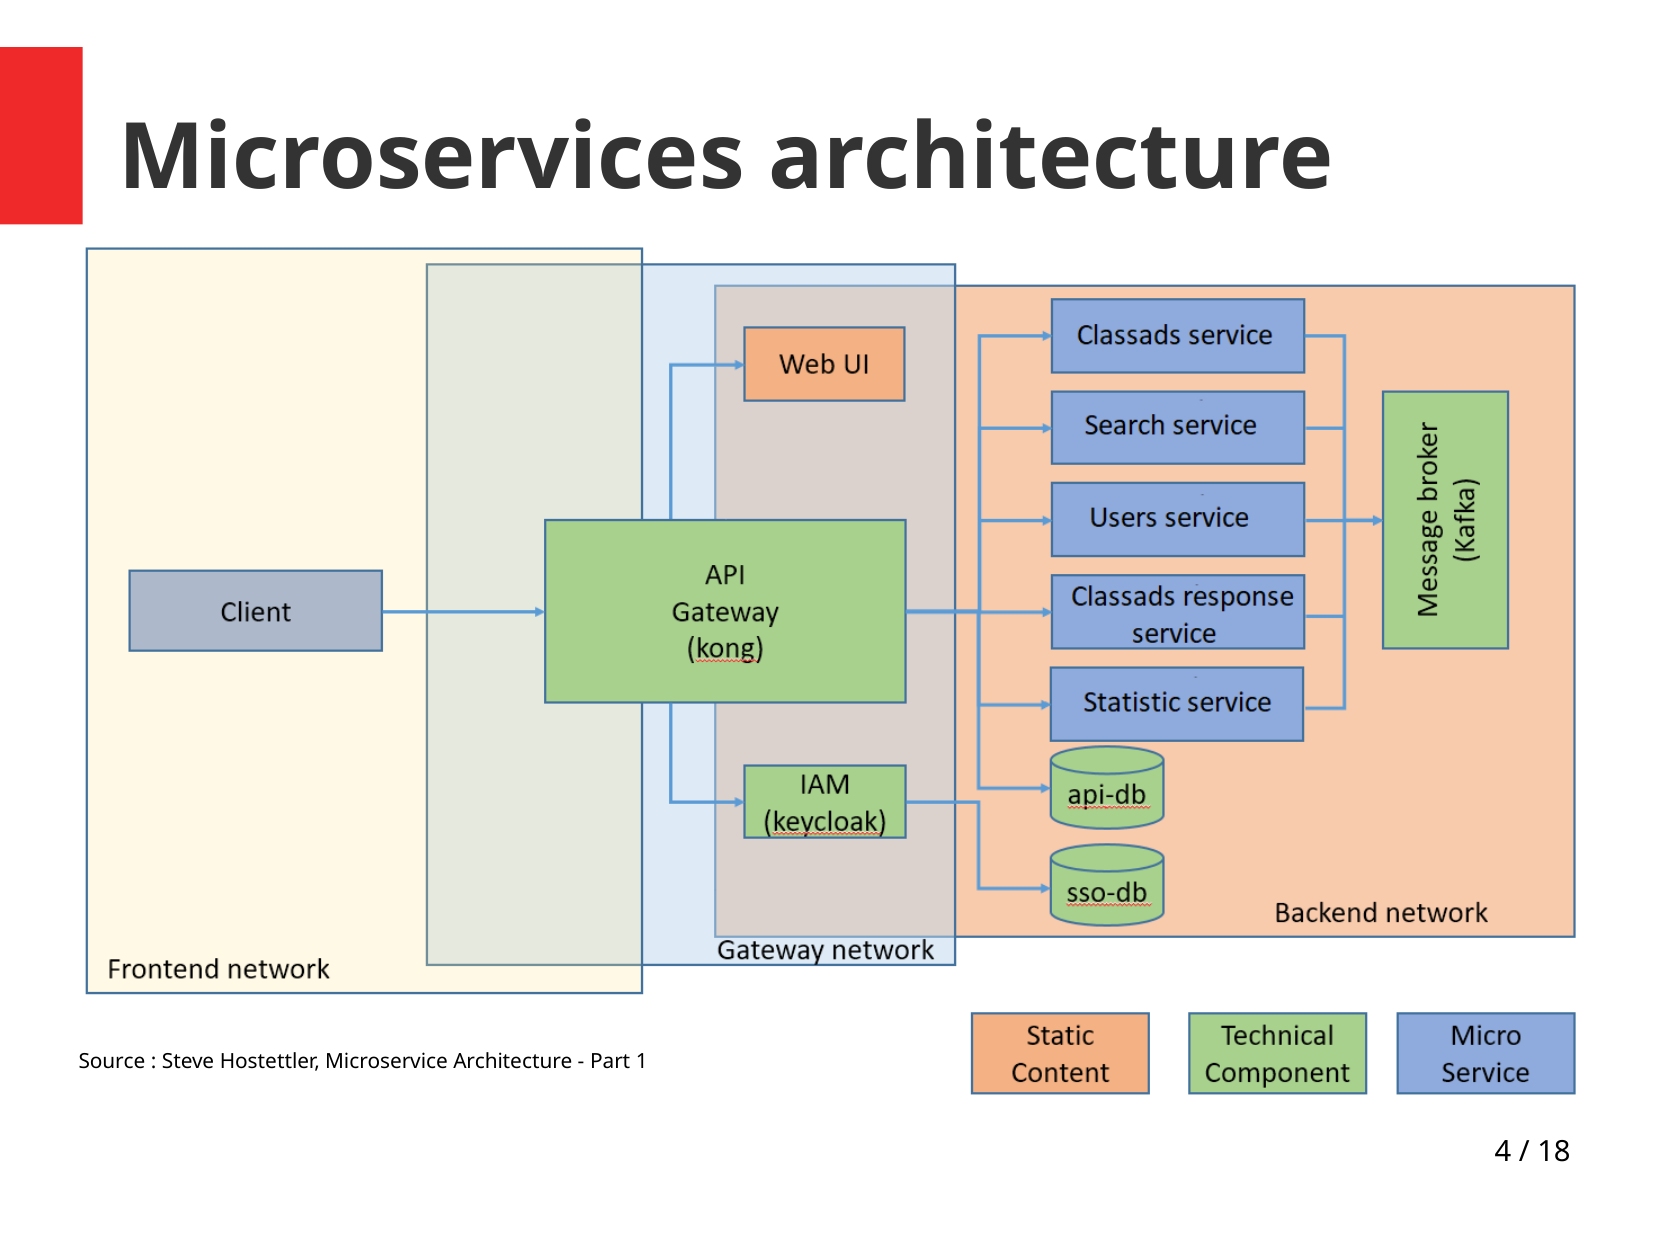

# Microservices architecture
 Source : Steve Hostettler, Microservice Architecture - Part 1
4